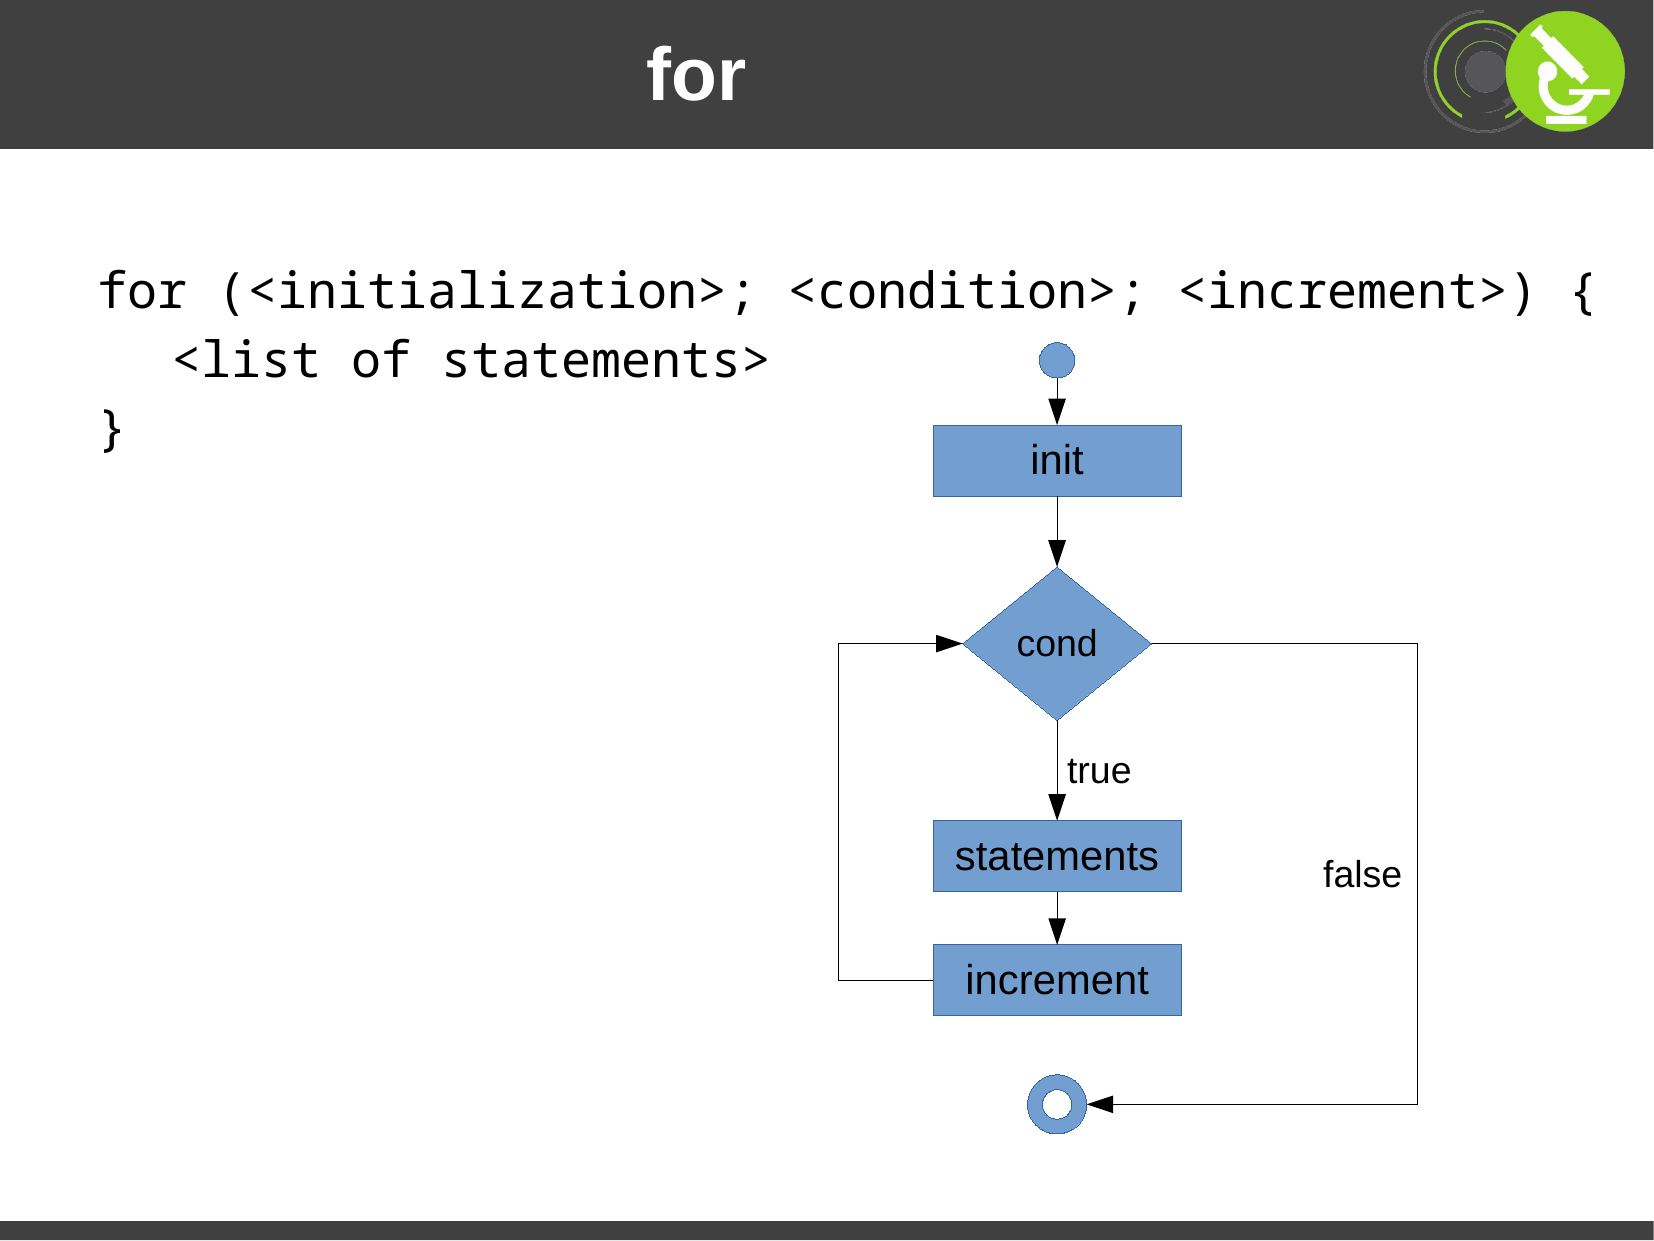

# for
for (<initialization>; <condition>; <increment>) {
	<list of statements>
}
init
cond
statements
increment